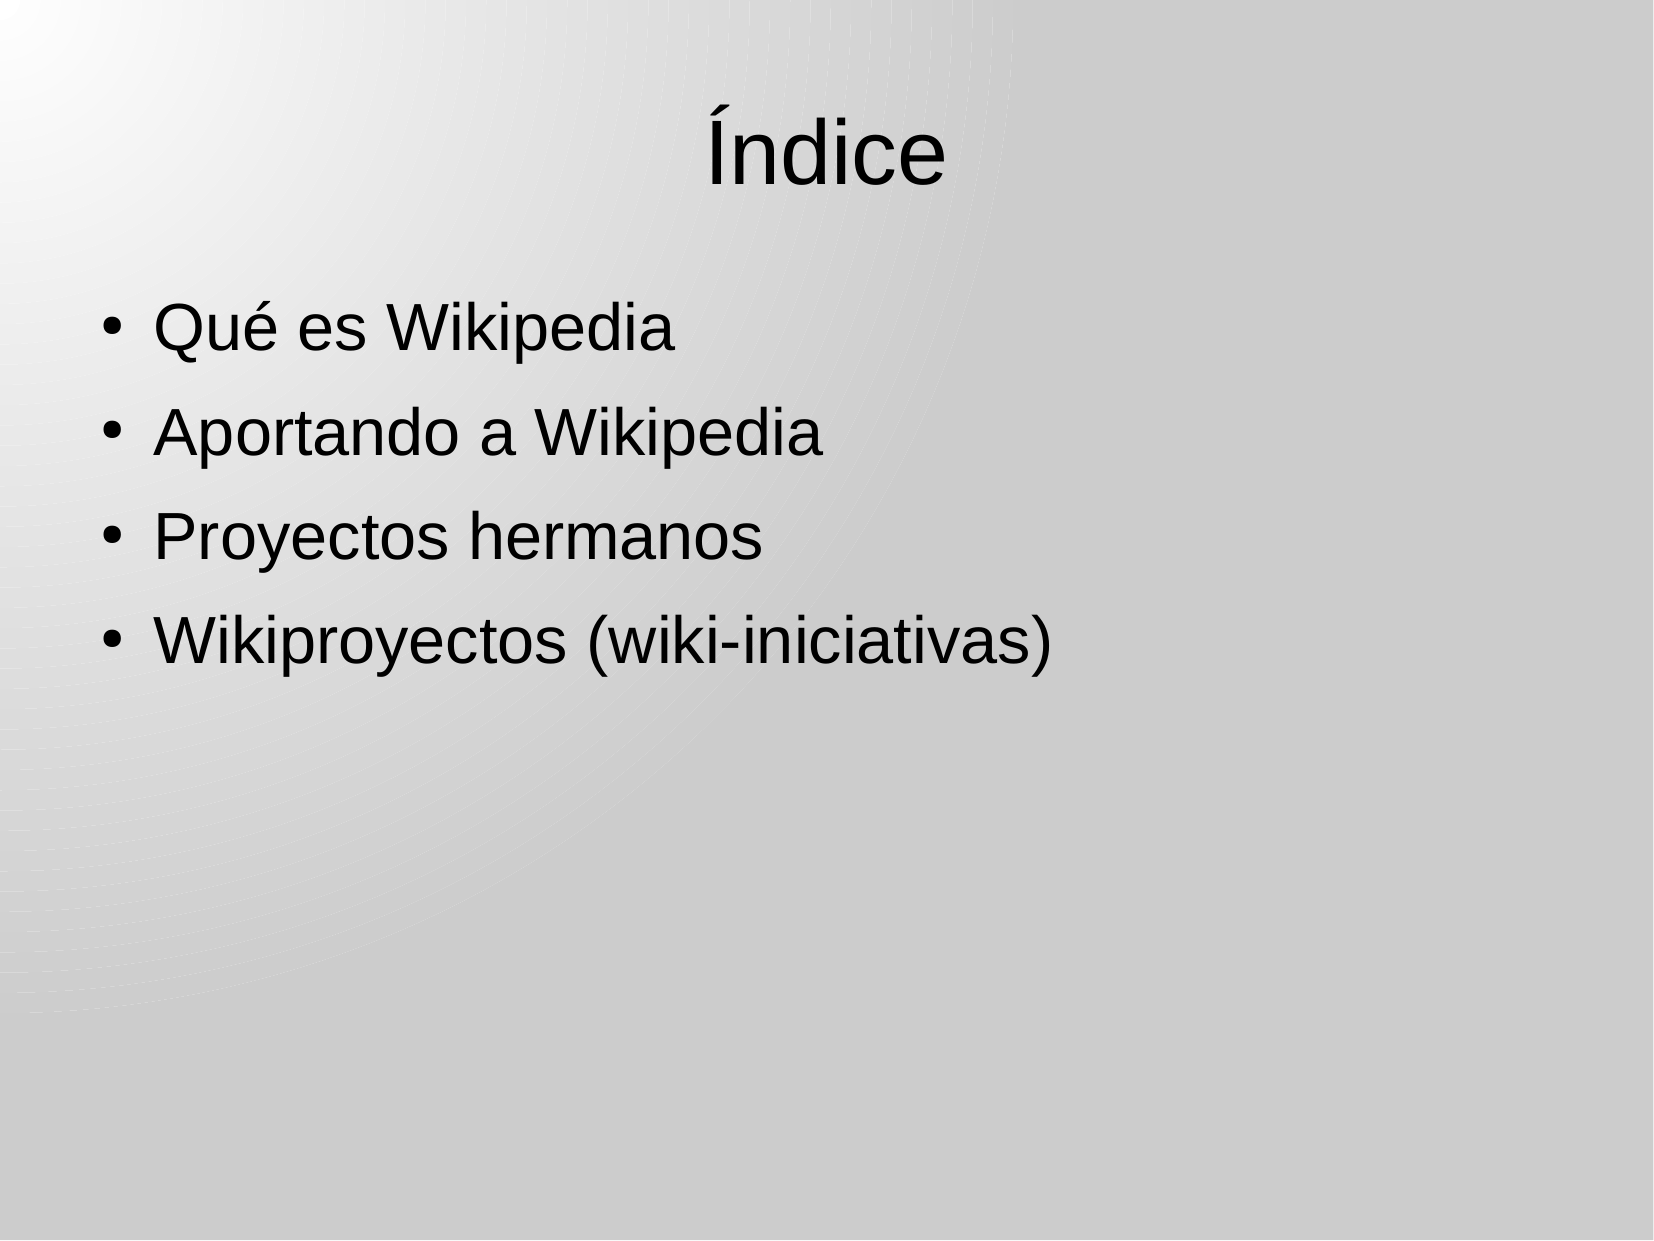

# Índice
Qué es Wikipedia
Aportando a Wikipedia
Proyectos hermanos
Wikiproyectos (wiki-iniciativas)